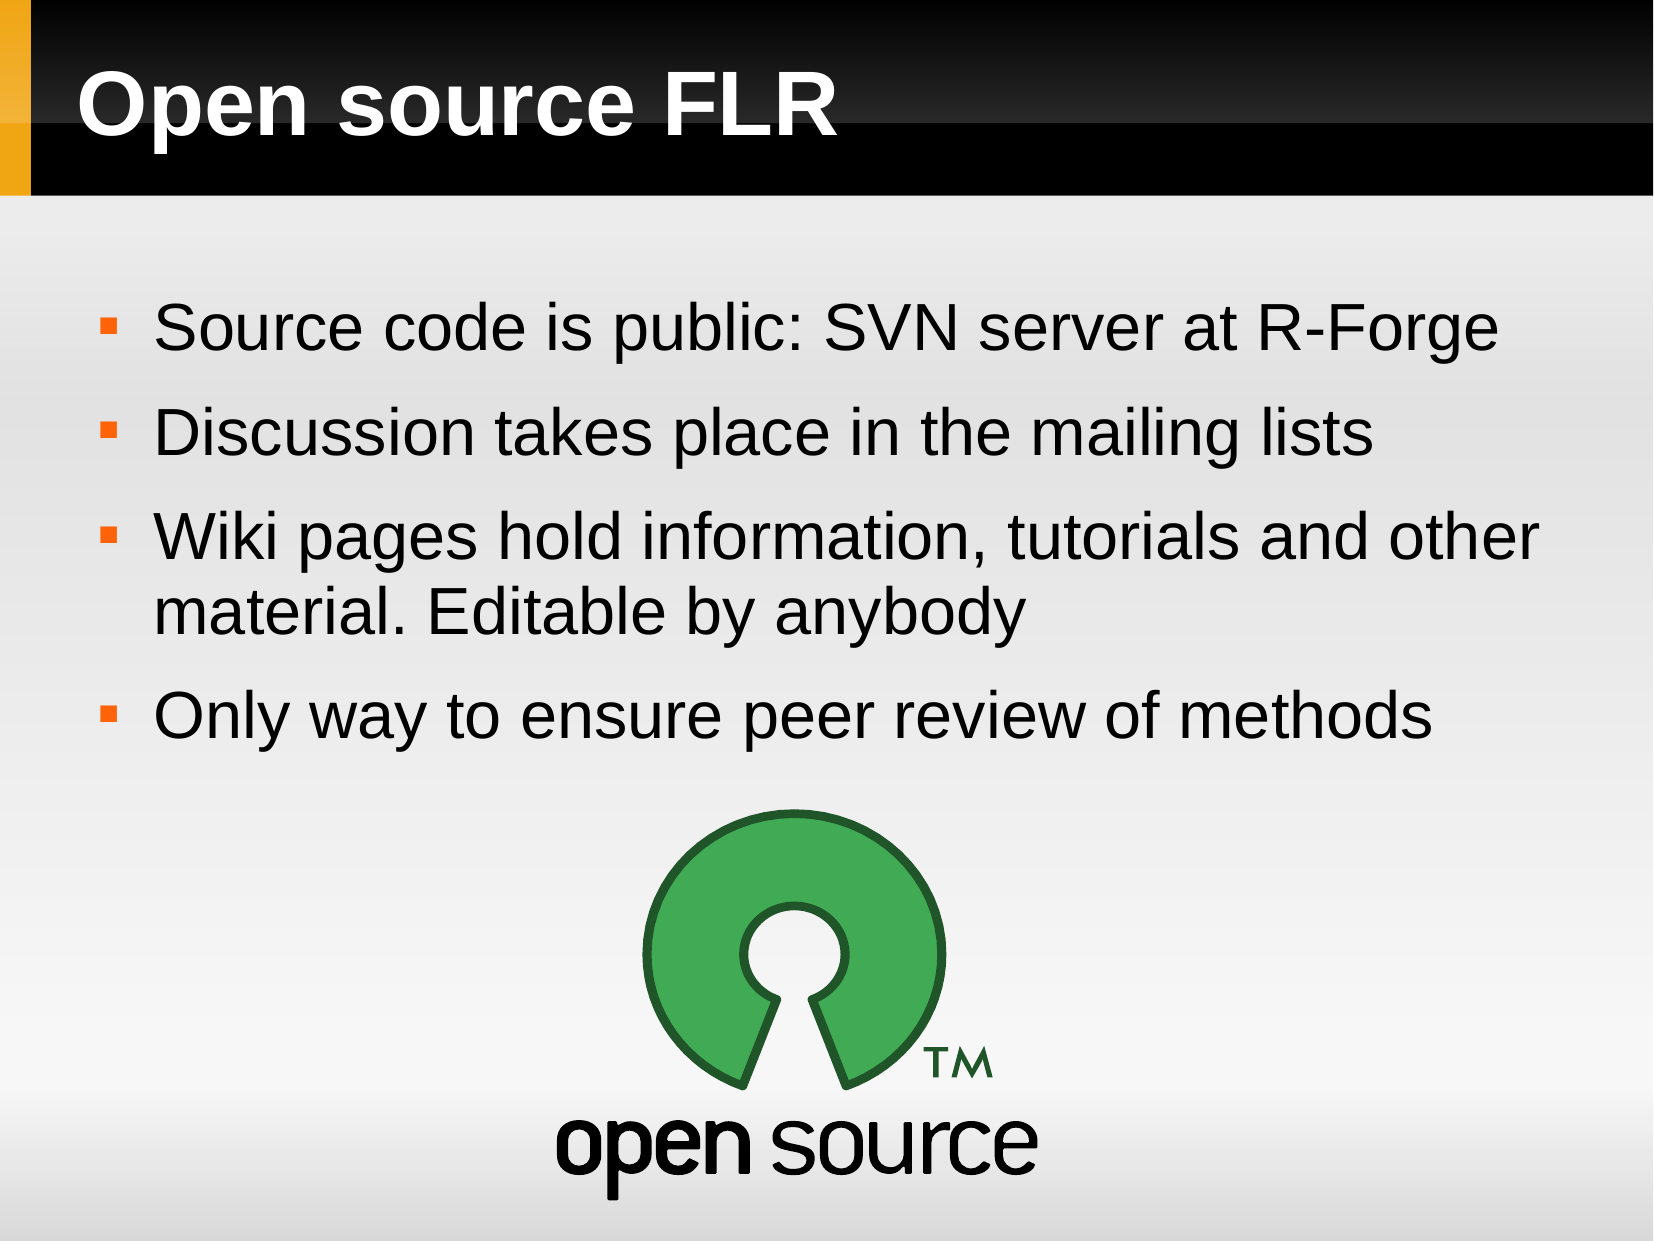

# Open source FLR
Source code is public: SVN server at R-Forge
Discussion takes place in the mailing lists
Wiki pages hold information, tutorials and other material. Editable by anybody
Only way to ensure peer review of methods